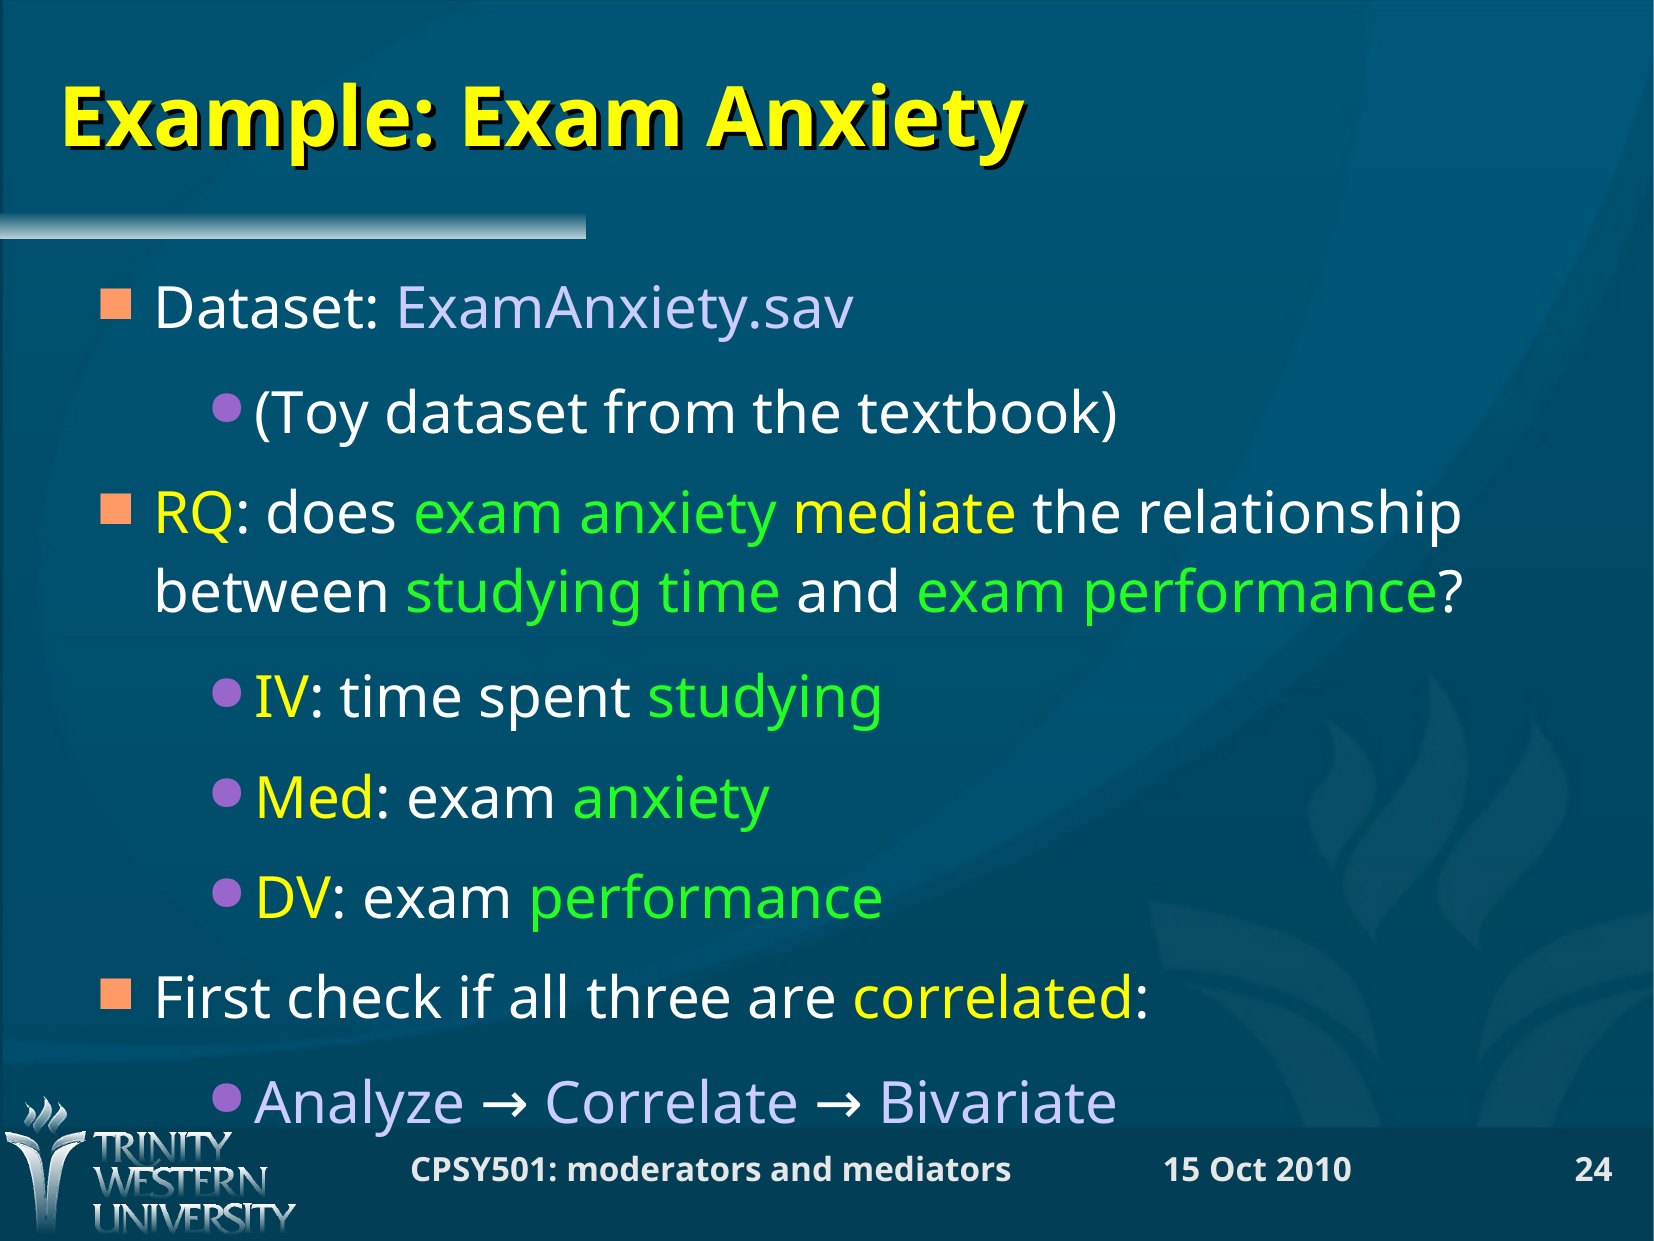

# Example: Exam Anxiety
Dataset: ExamAnxiety.sav
(Toy dataset from the textbook)
RQ: does exam anxiety mediate the relationship between studying time and exam performance?
IV: time spent studying
Med: exam anxiety
DV: exam performance
First check if all three are correlated:
Analyze → Correlate → Bivariate
CPSY501: moderators and mediators
15 Oct 2010
24